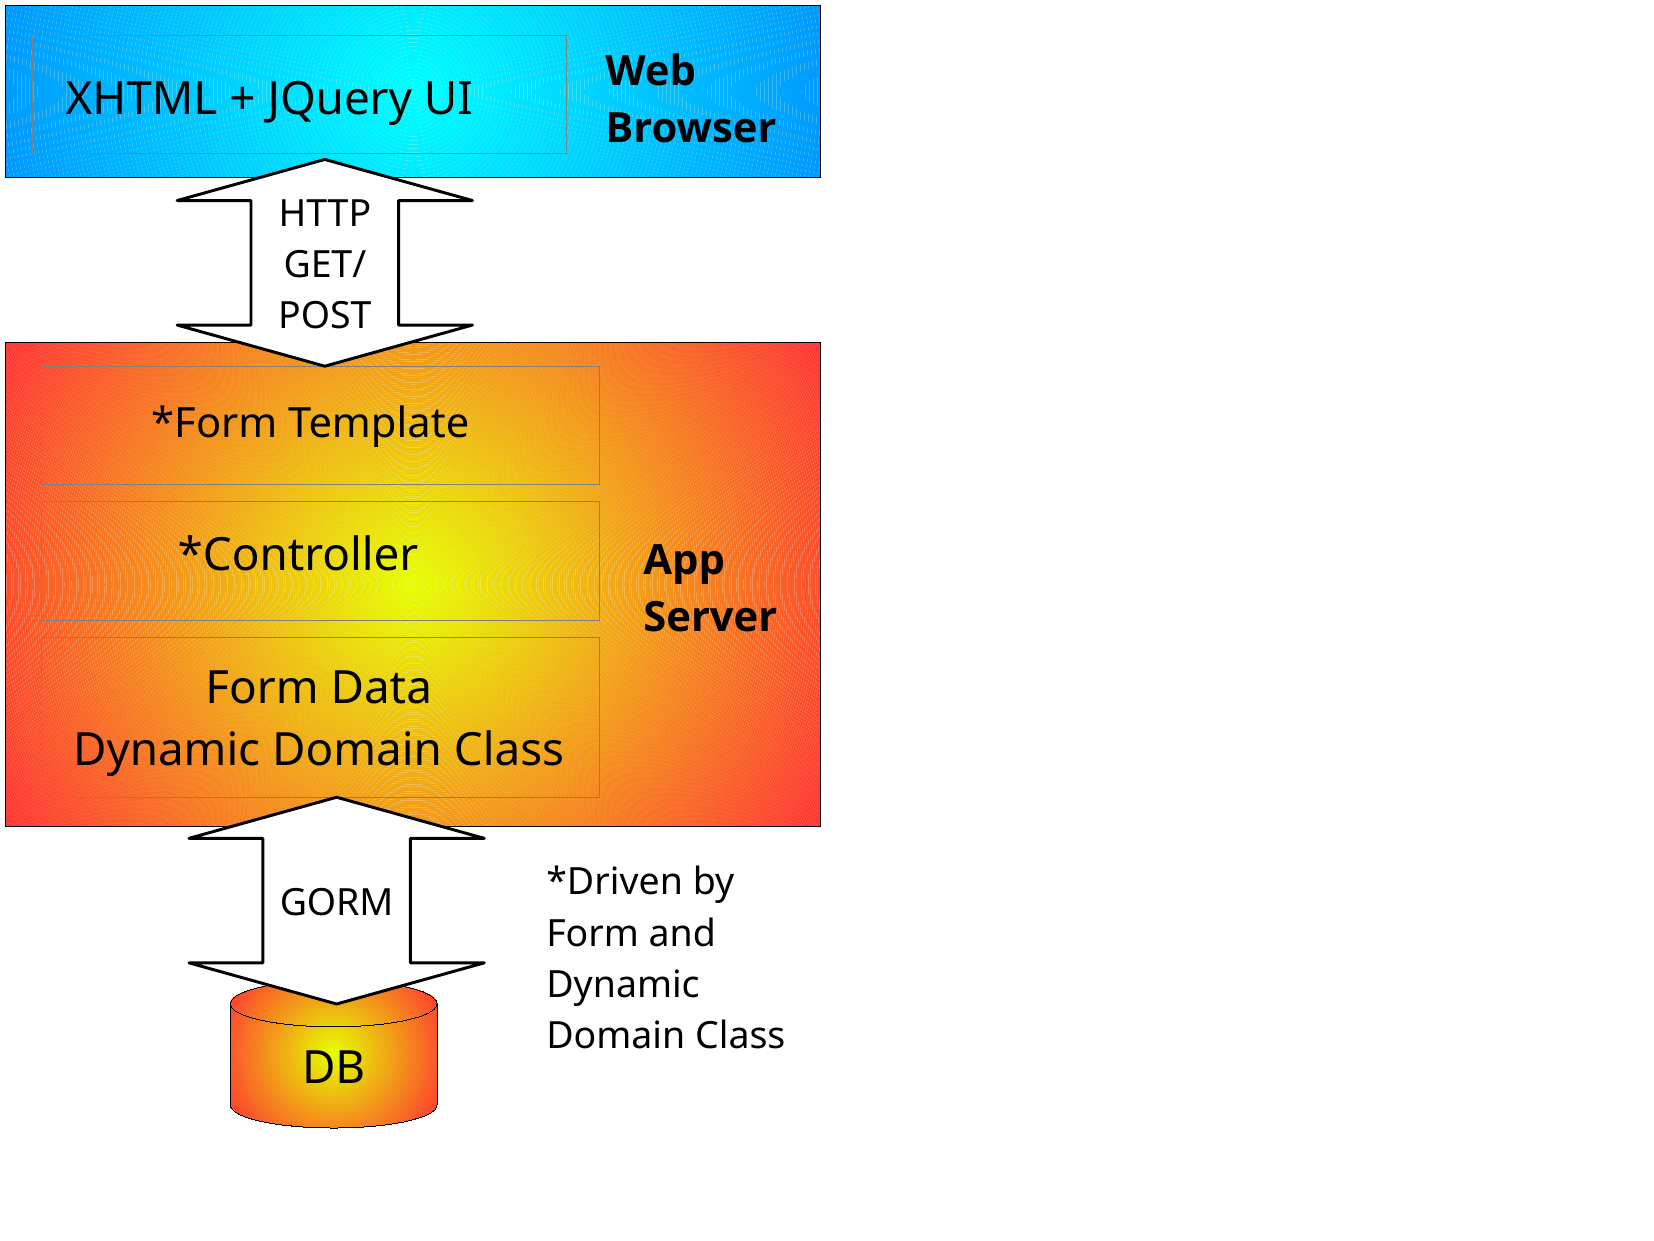

Web Browser
XHTML + JQuery UI
HTTP
GET/
POST
*Form Template
 *Controller
App
Server
Form Data
Dynamic Domain Class
GORM
*Driven by Form and Dynamic Domain Class
DB